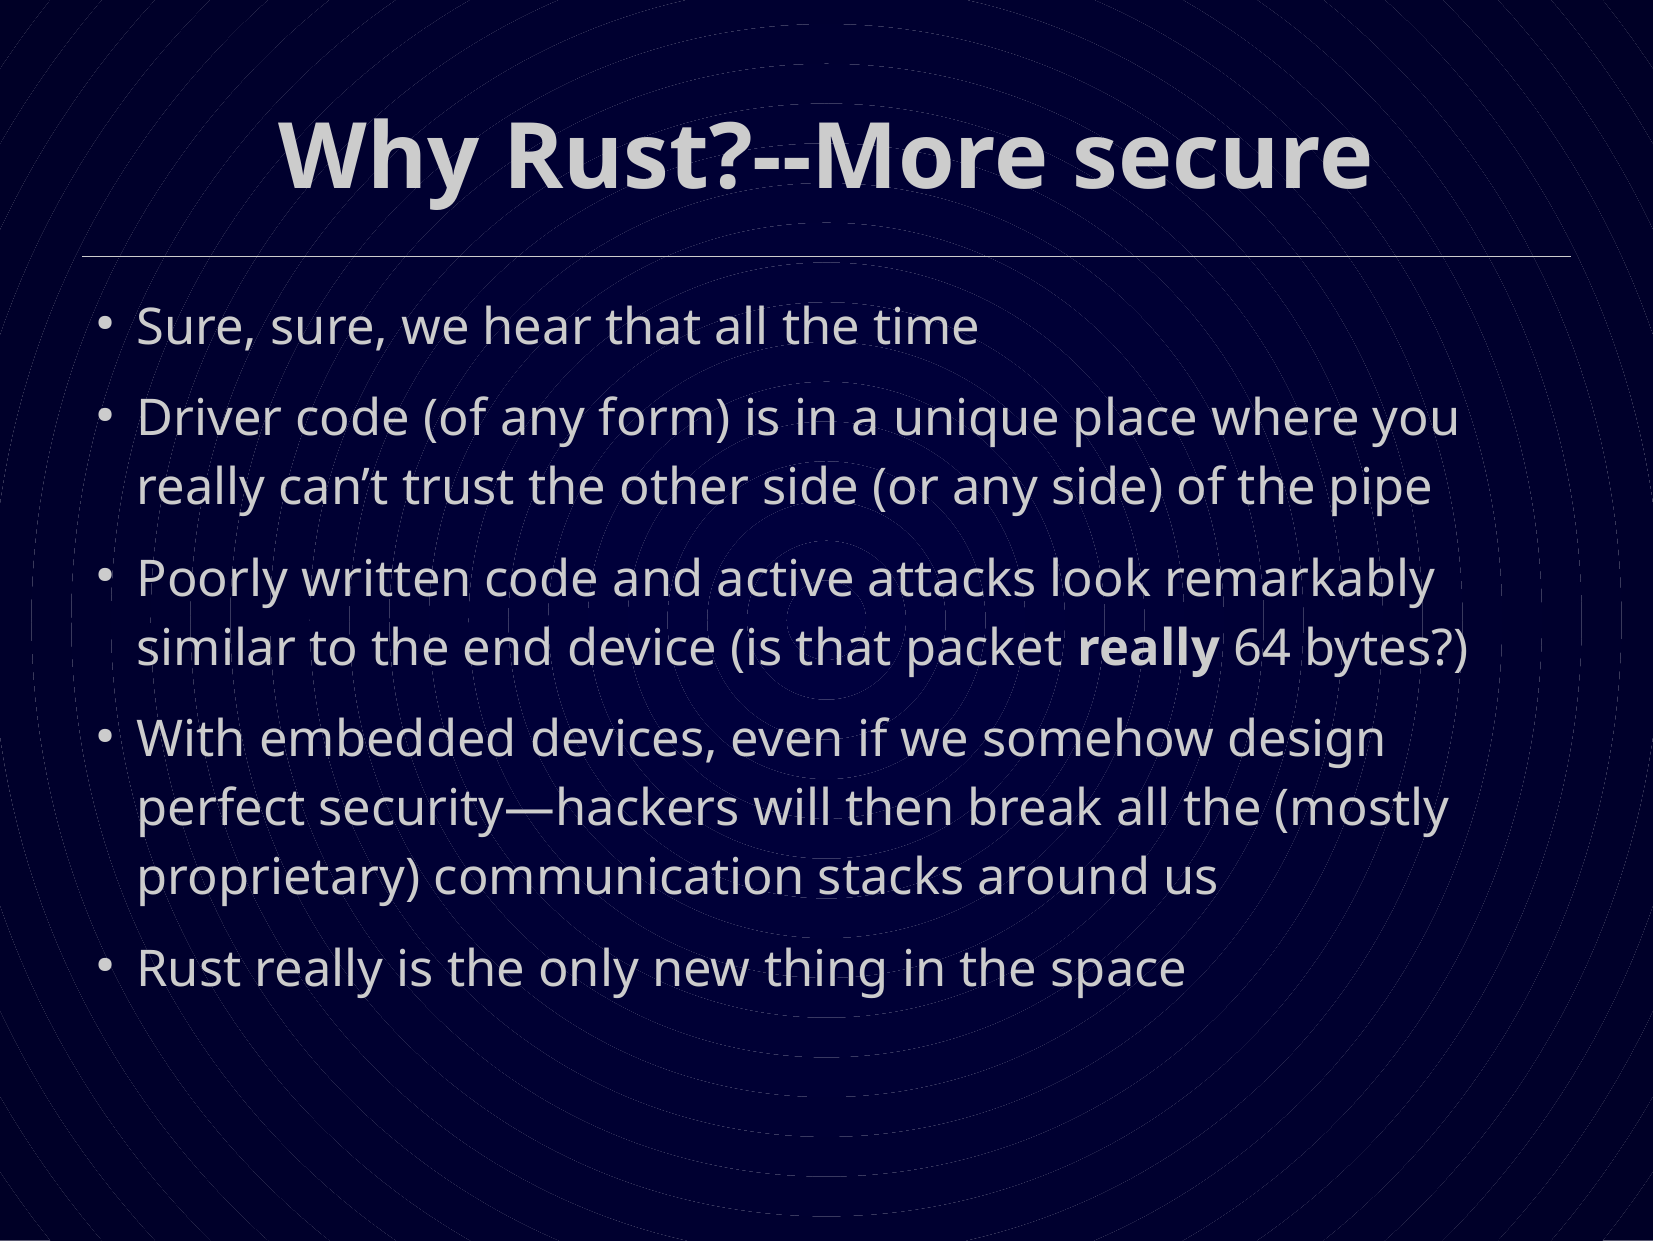

# Why Rust?--More secure
Sure, sure, we hear that all the time
Driver code (of any form) is in a unique place where you really can’t trust the other side (or any side) of the pipe
Poorly written code and active attacks look remarkably similar to the end device (is that packet really 64 bytes?)
With embedded devices, even if we somehow design perfect security—hackers will then break all the (mostly proprietary) communication stacks around us
Rust really is the only new thing in the space